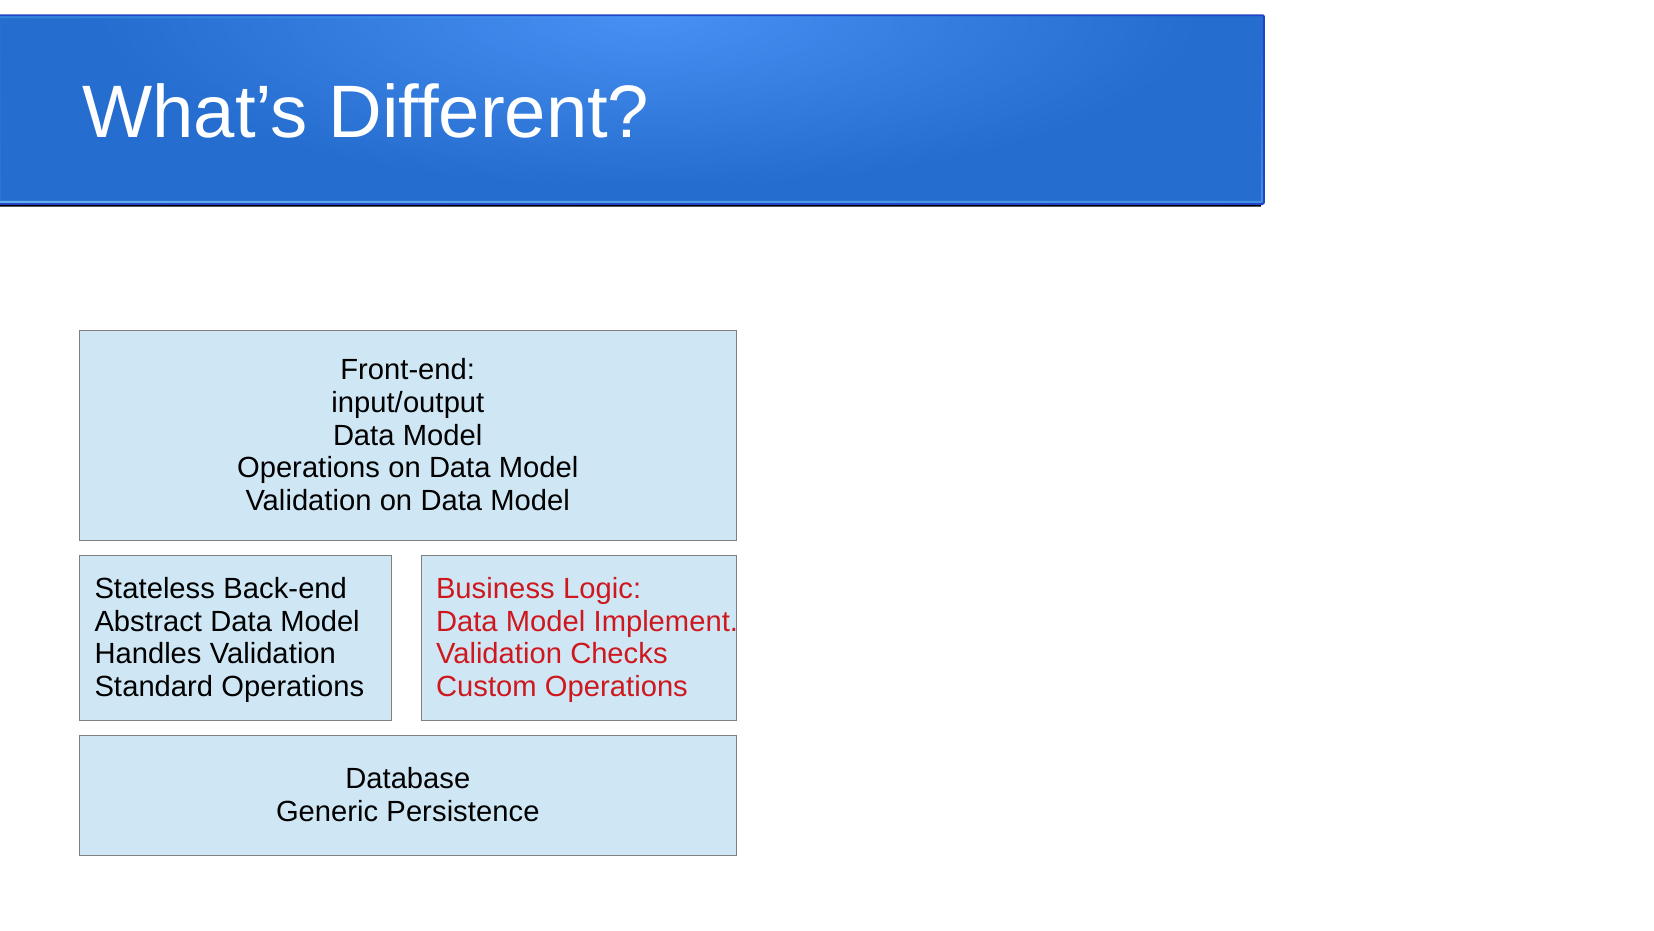

# What’s Different?
Front-end:
input/output
Data Model
Operations on Data Model
Validation on Data Model
Stateless Back-end
Abstract Data Model
Handles Validation
Standard Operations
Business Logic:
Data Model Implement.
Validation Checks
Custom Operations
Database
Generic Persistence